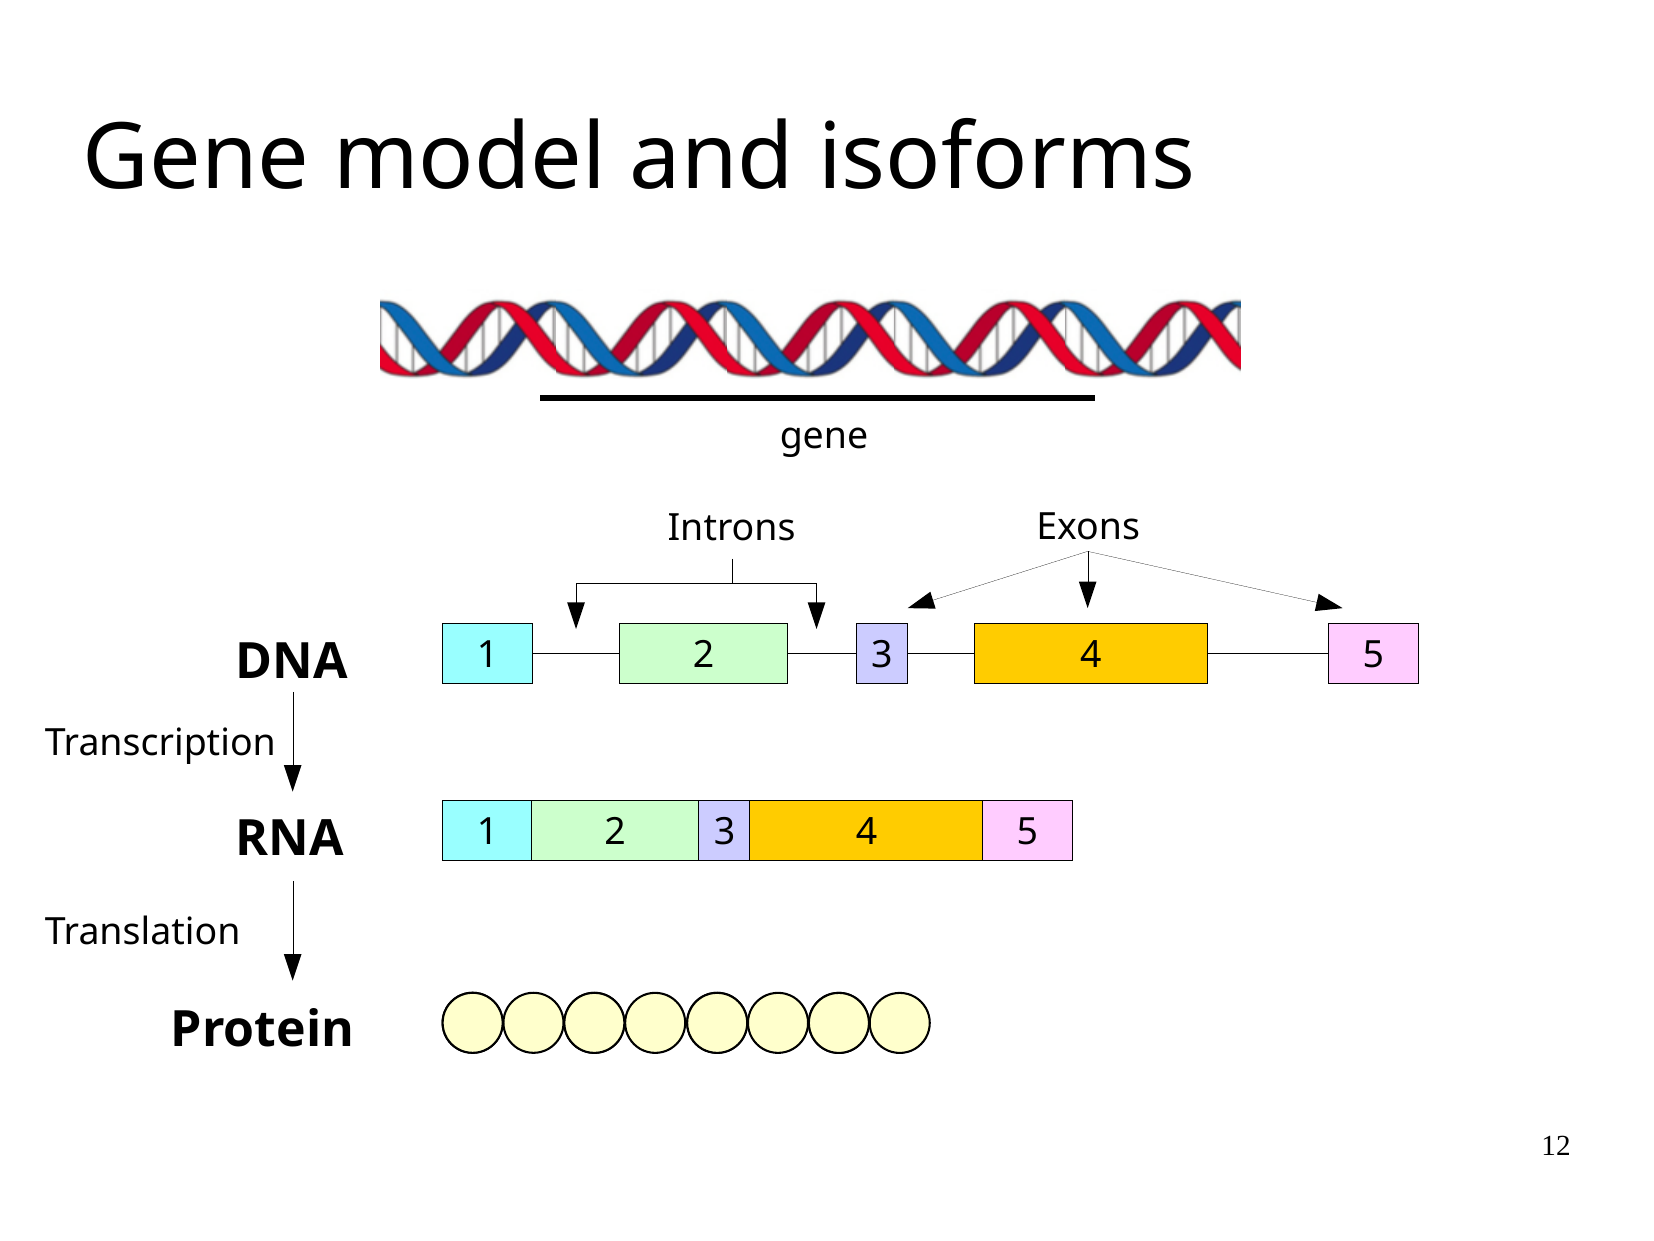

# Gene model and isoforms
gene
Exons
Introns
DNA
1
2
3
4
5
Transcription
RNA
1
2
3
4
5
Translation
Protein
12